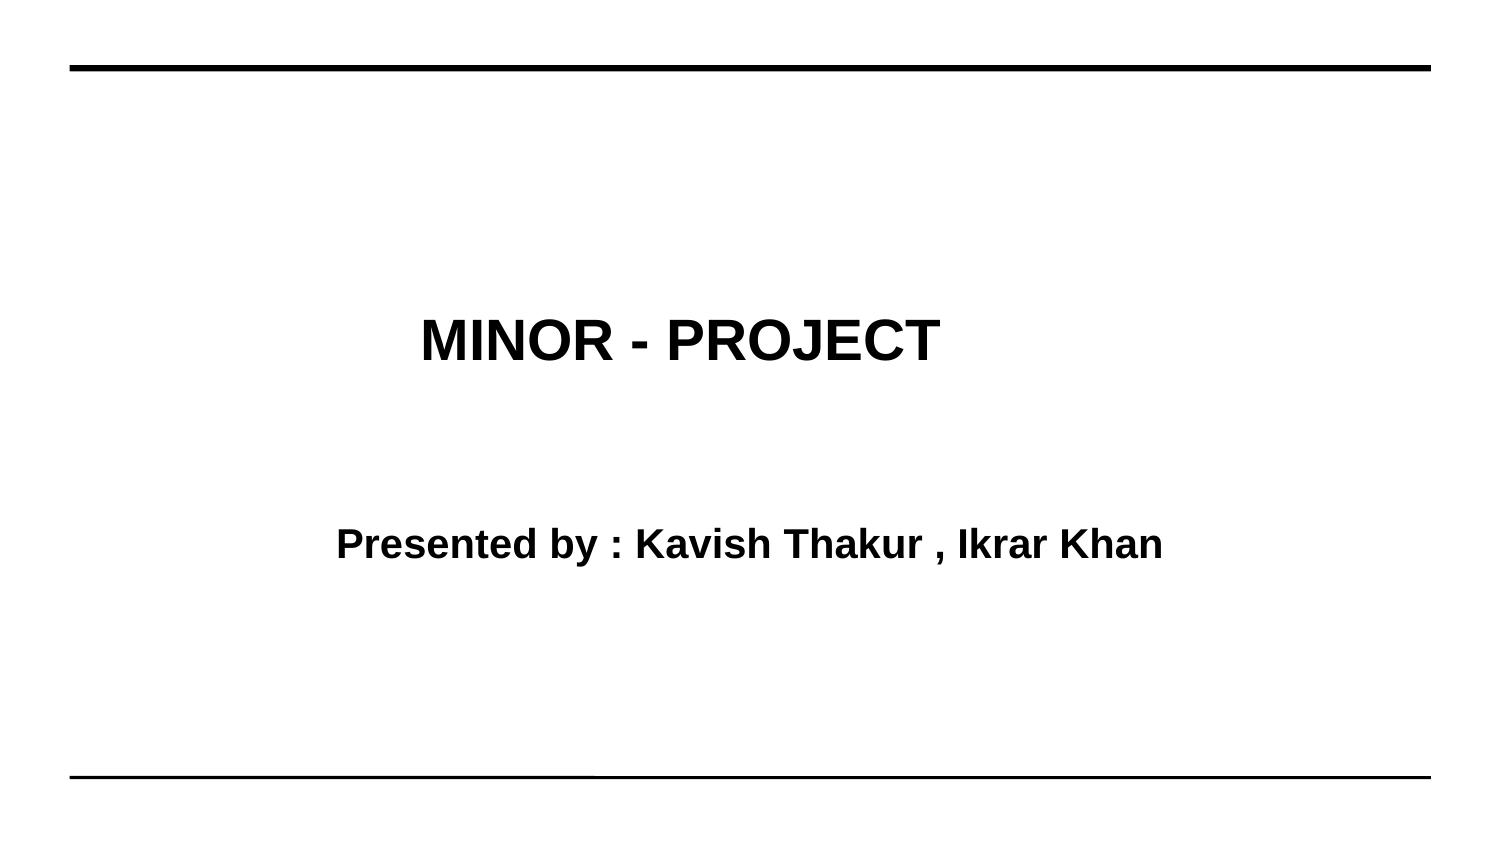

# MINOR - PROJECT
Presented by : Kavish Thakur , Ikrar Khan